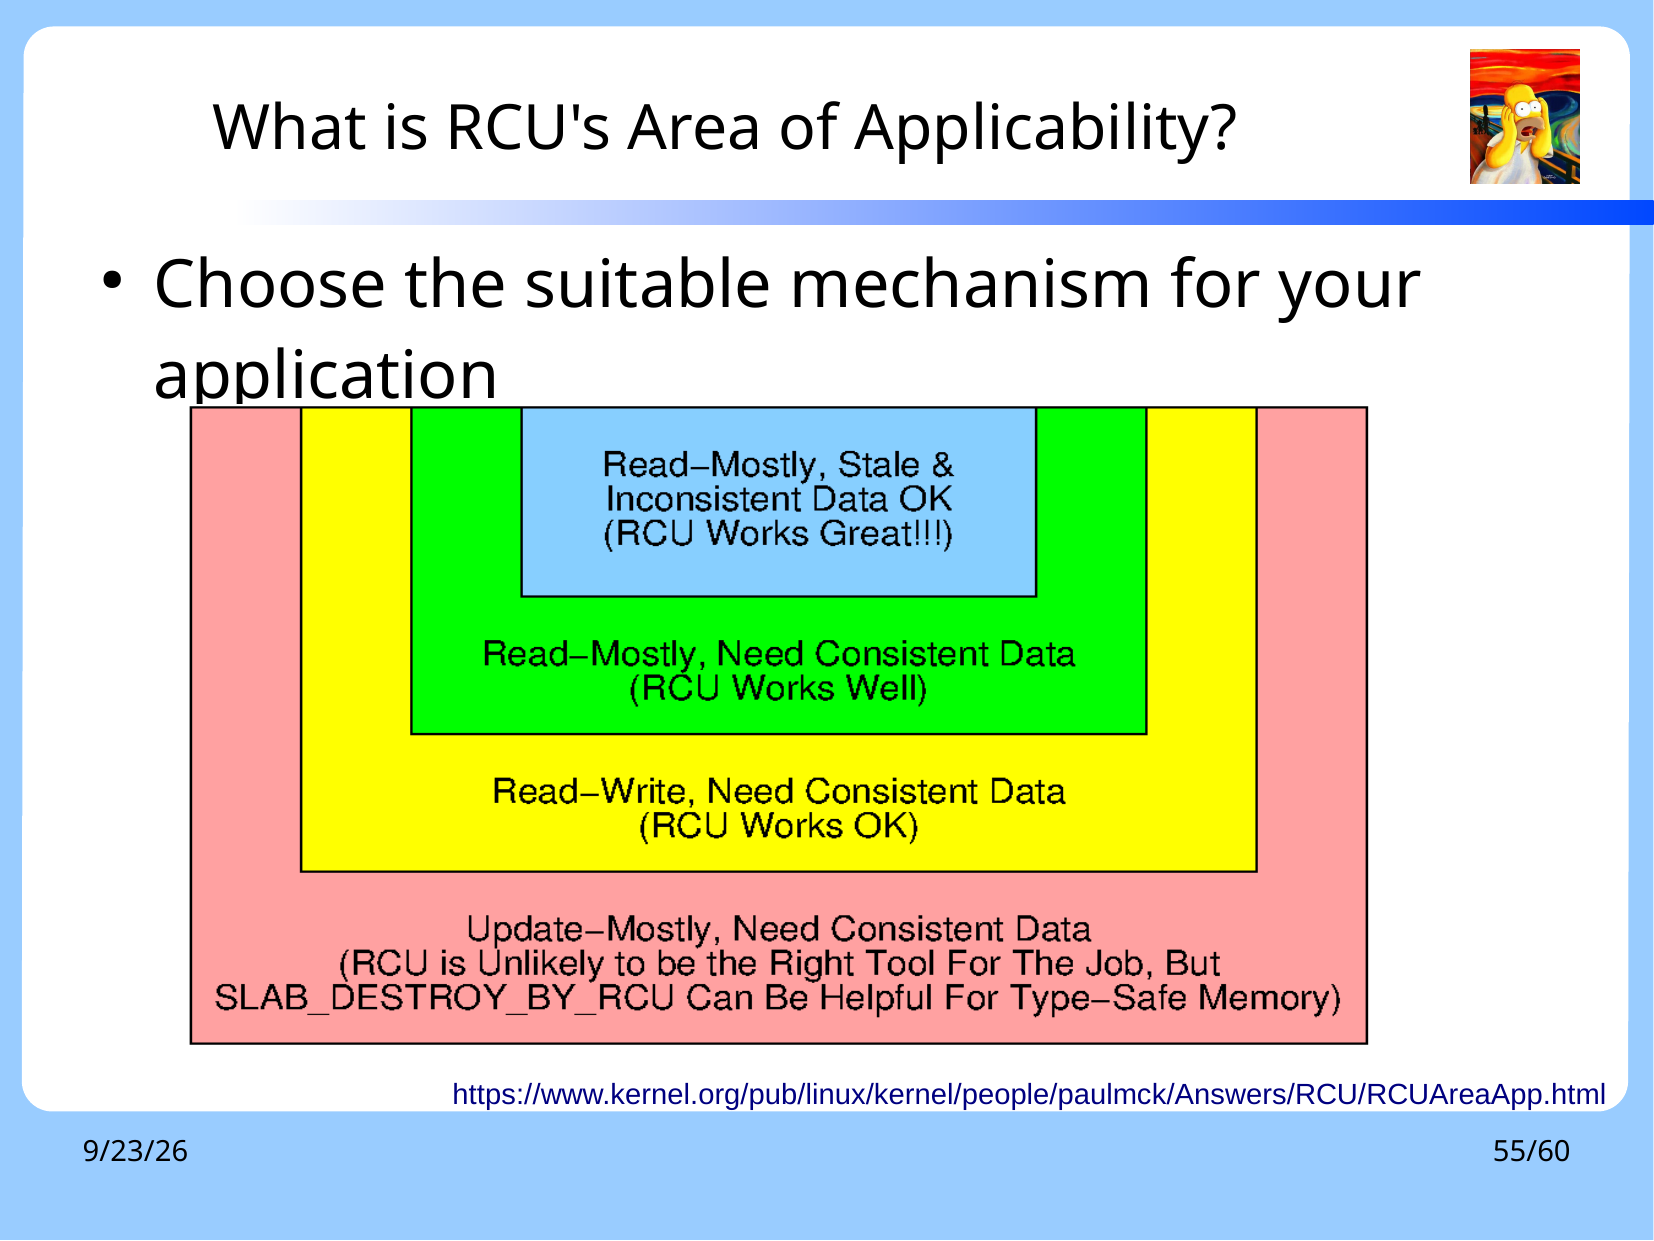

# What is RCU's Area of Applicability?
Choose the suitable mechanism for your application
https://www.kernel.org/pub/linux/kernel/people/paulmck/Answers/RCU/RCUAreaApp.html
55